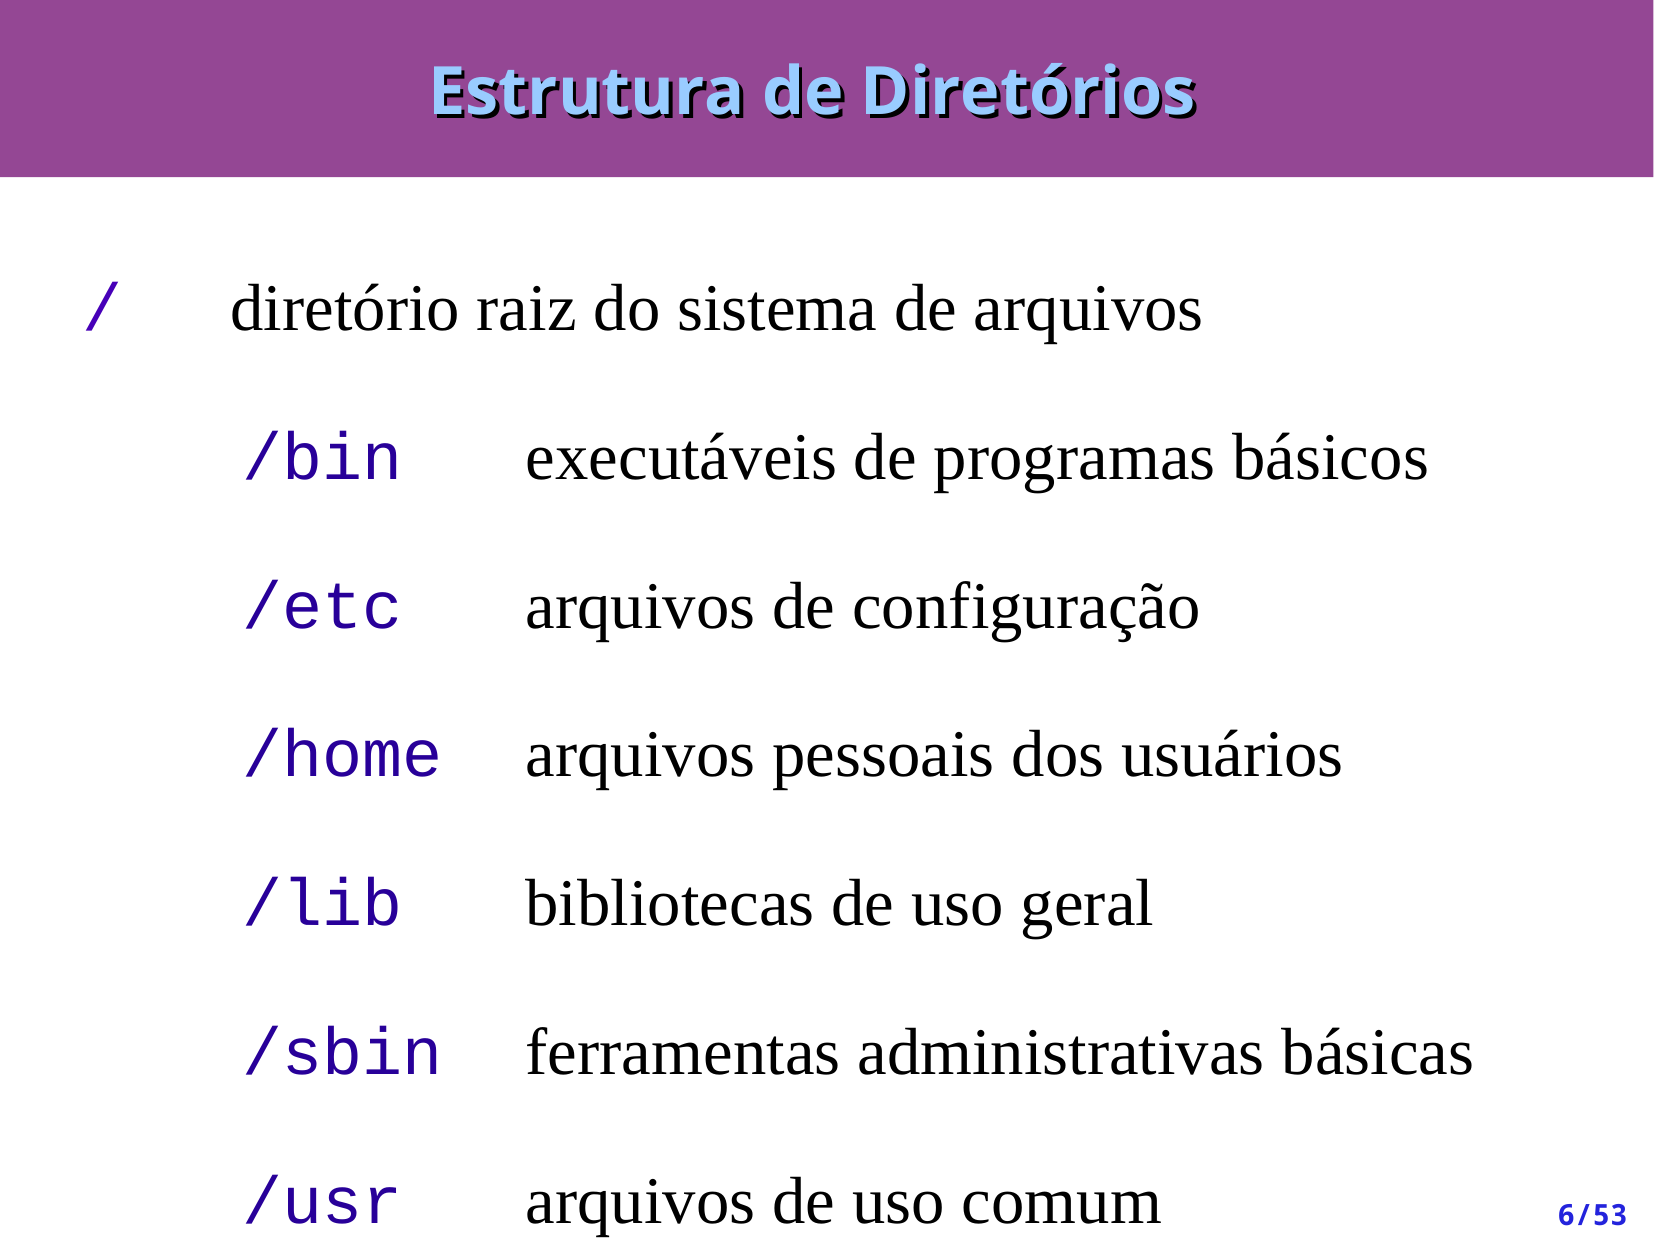

# Estrutura de Diretórios
/		diretório raiz do sistema de arquivos
 /bin		executáveis de programas básicos
 /etc		arquivos de configuração
 /home		arquivos pessoais dos usuários
 /lib		bibliotecas de uso geral
 /sbin		ferramentas administrativas básicas
 /usr		arquivos de uso comum
6